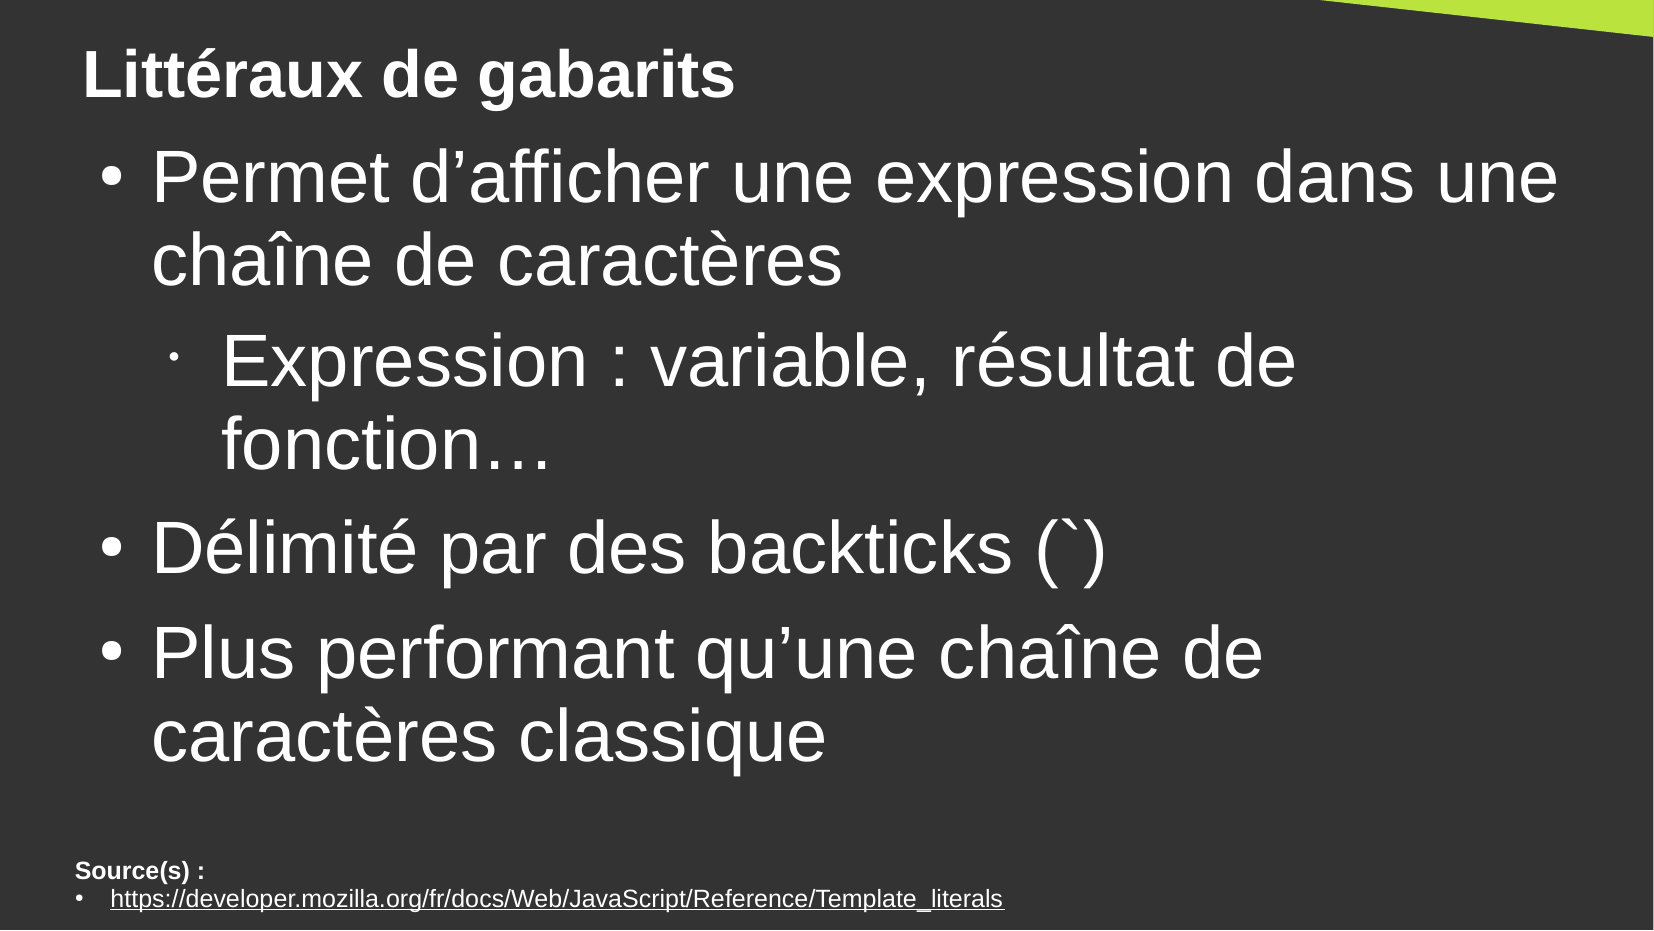

# Littéraux de gabarits
Permet d’afficher une expression dans une chaîne de caractères
Expression : variable, résultat de fonction…
Délimité par des backticks (`)
Plus performant qu’une chaîne de caractères classique
Source(s) :
https://developer.mozilla.org/fr/docs/Web/JavaScript/Reference/Template_literals